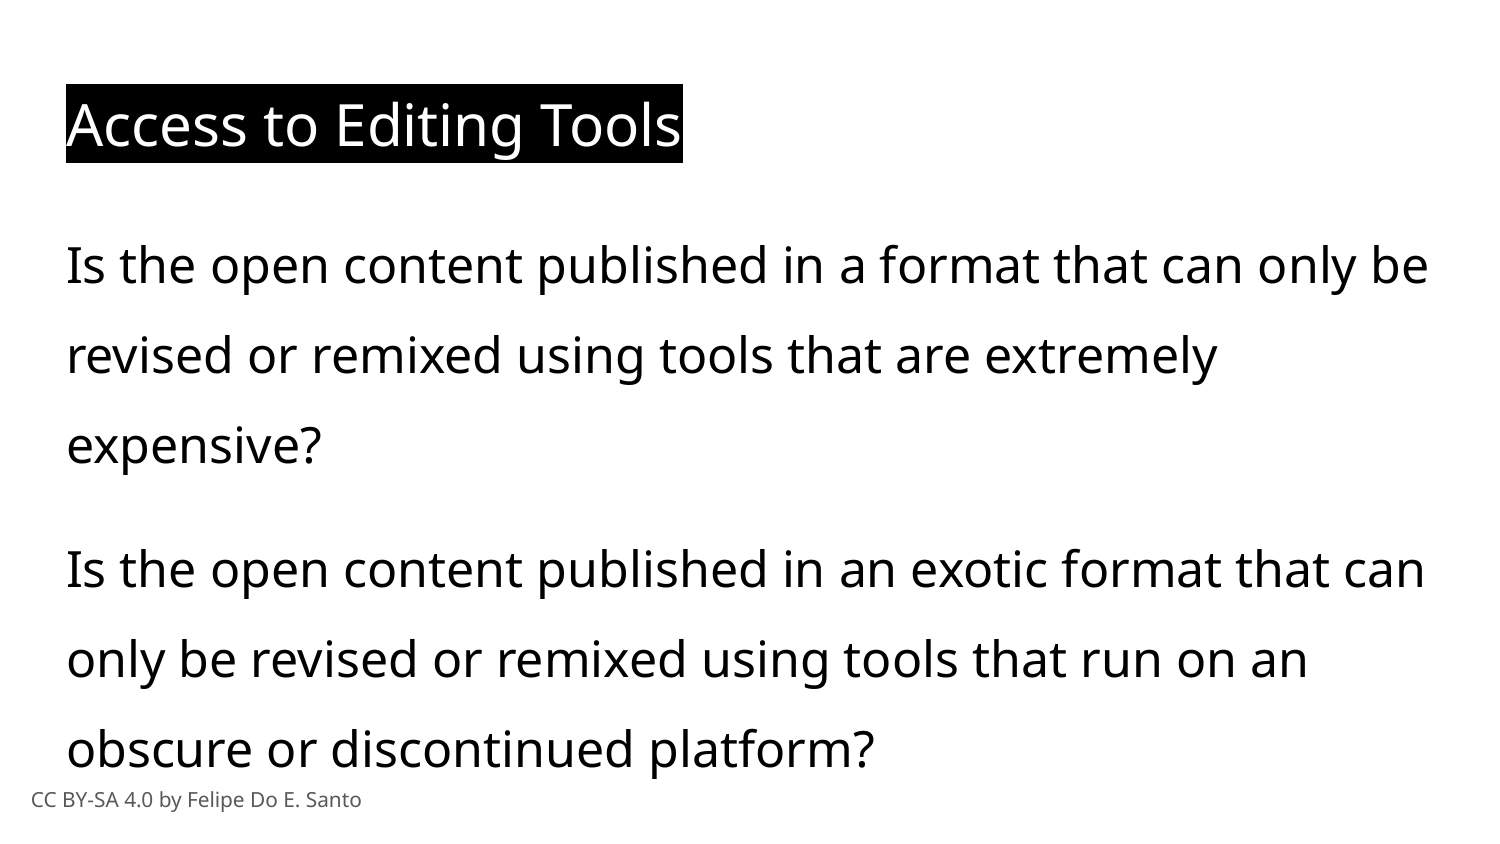

# Access to Editing Tools
Is the open content published in a format that can only be revised or remixed using tools that are extremely expensive?
Is the open content published in an exotic format that can only be revised or remixed using tools that run on an obscure or discontinued platform?
CC BY-SA 4.0 by Felipe Do E. Santo